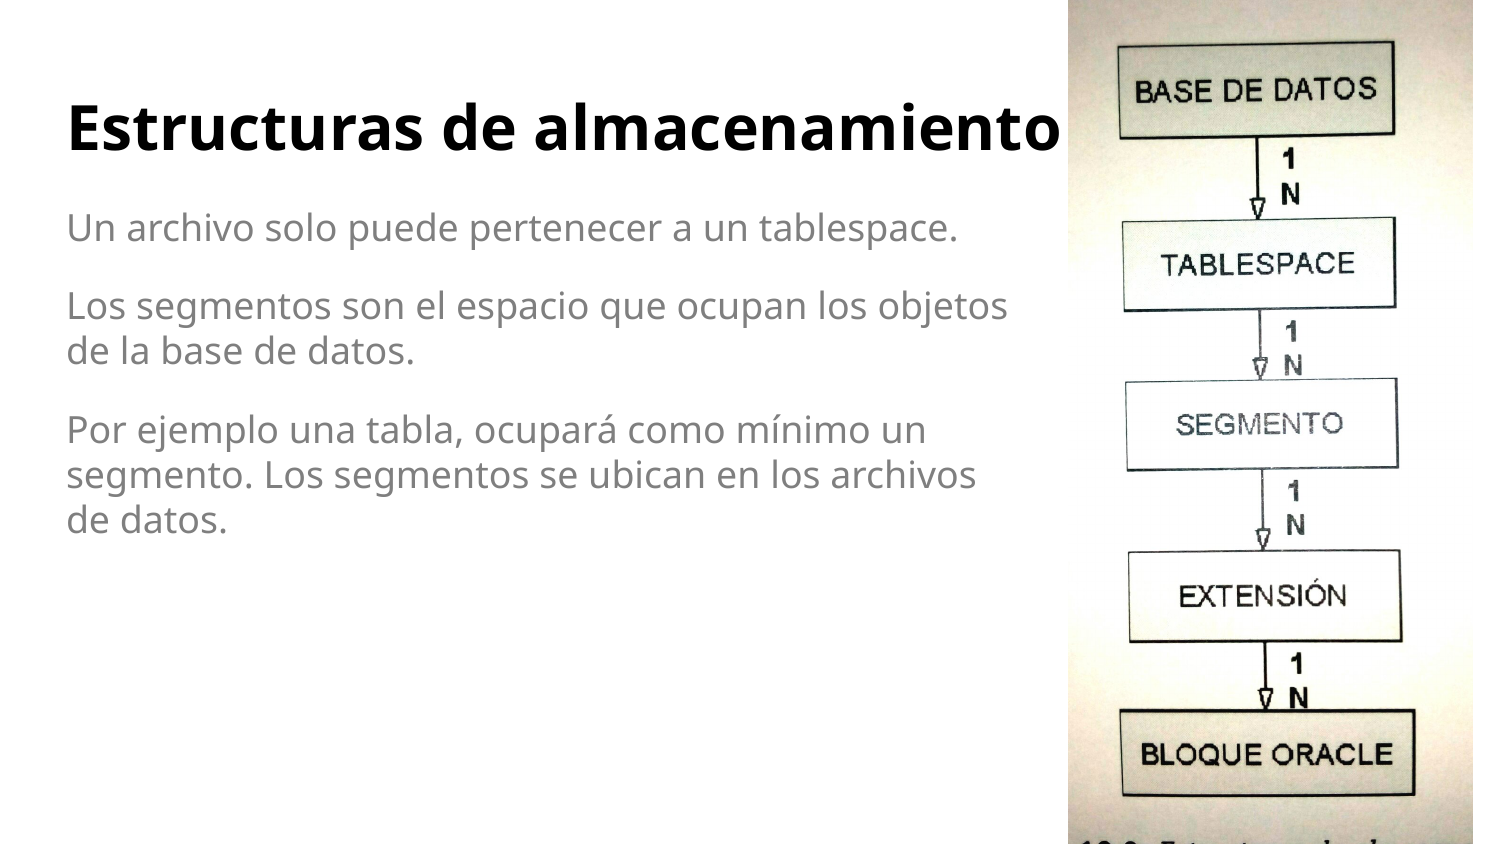

# Estructuras de almacenamiento
Un archivo solo puede pertenecer a un tablespace.
Los segmentos son el espacio que ocupan los objetos de la base de datos.
Por ejemplo una tabla, ocupará como mínimo un segmento. Los segmentos se ubican en los archivos de datos.